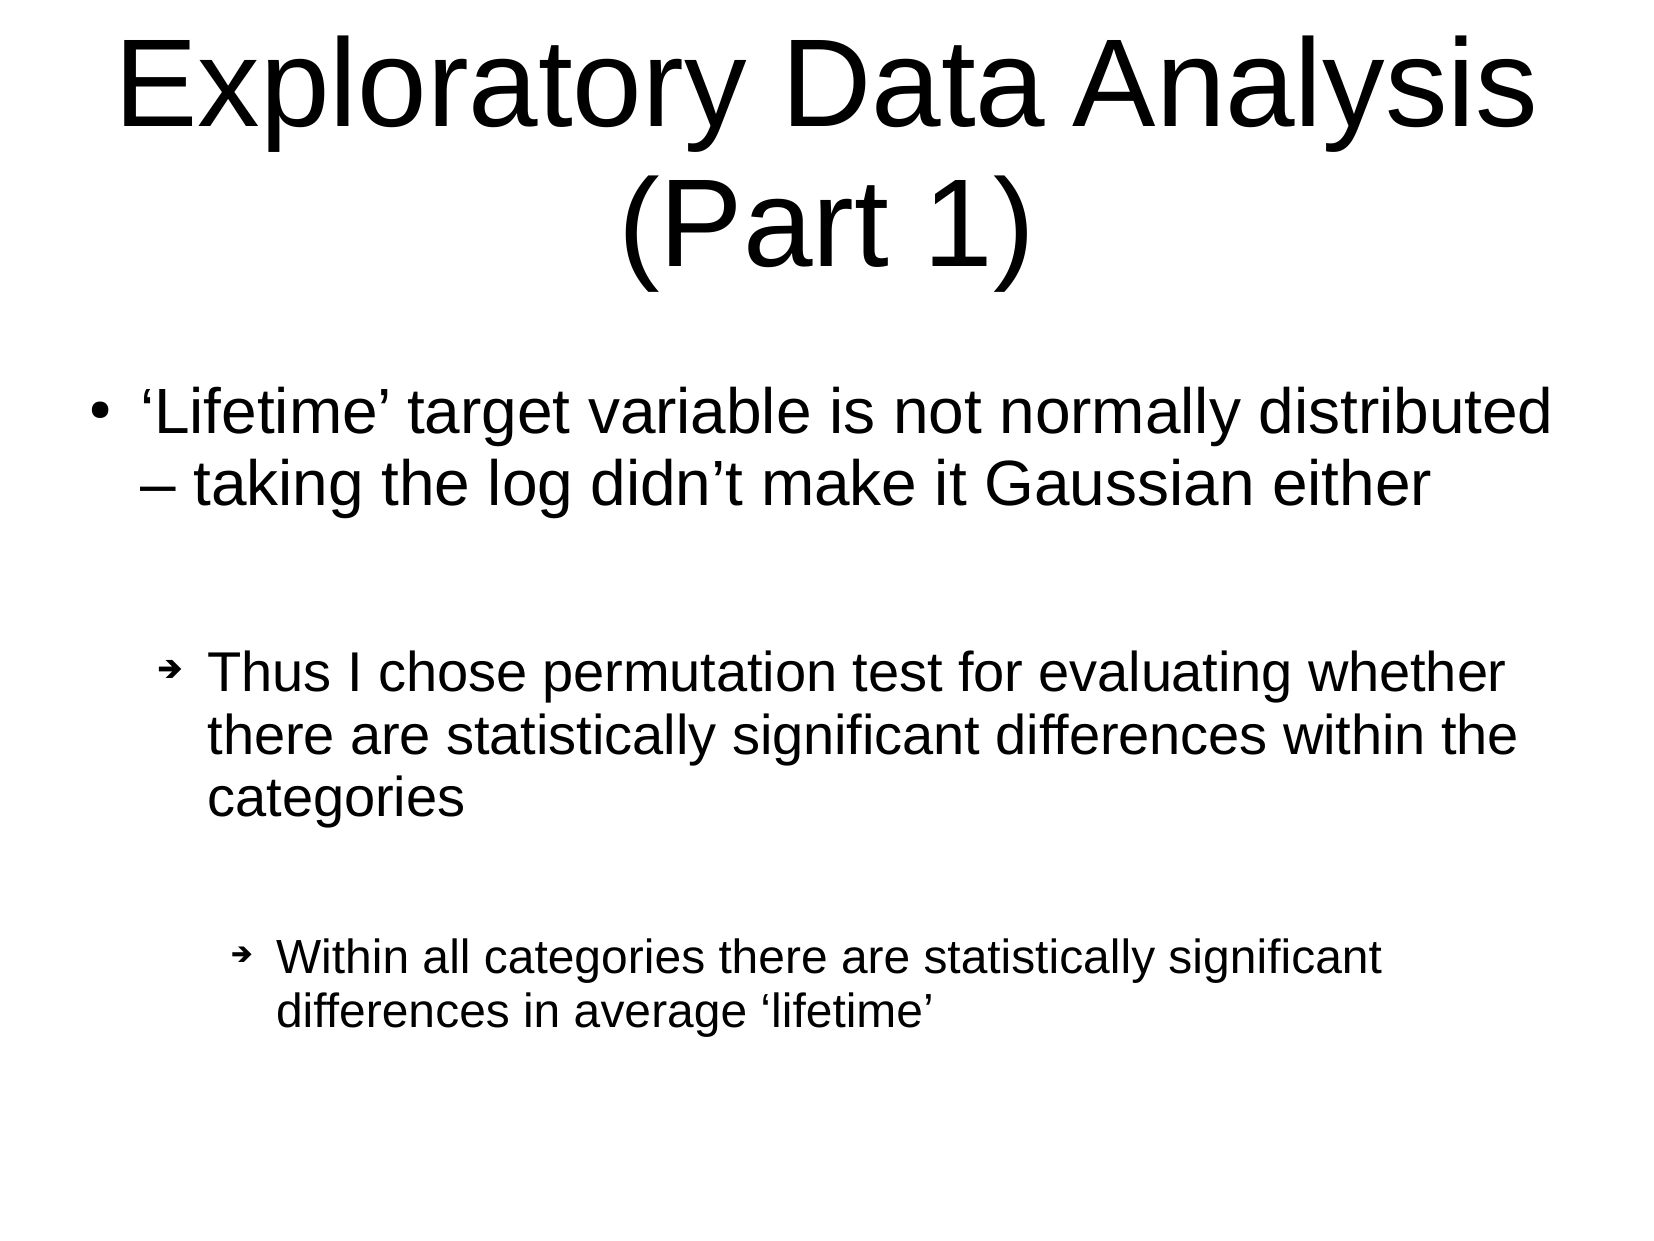

# Exploratory Data Analysis (Part 1)
‘Lifetime’ target variable is not normally distributed – taking the log didn’t make it Gaussian either
Thus I chose permutation test for evaluating whether there are statistically significant differences within the categories
Within all categories there are statistically significant differences in average ‘lifetime’